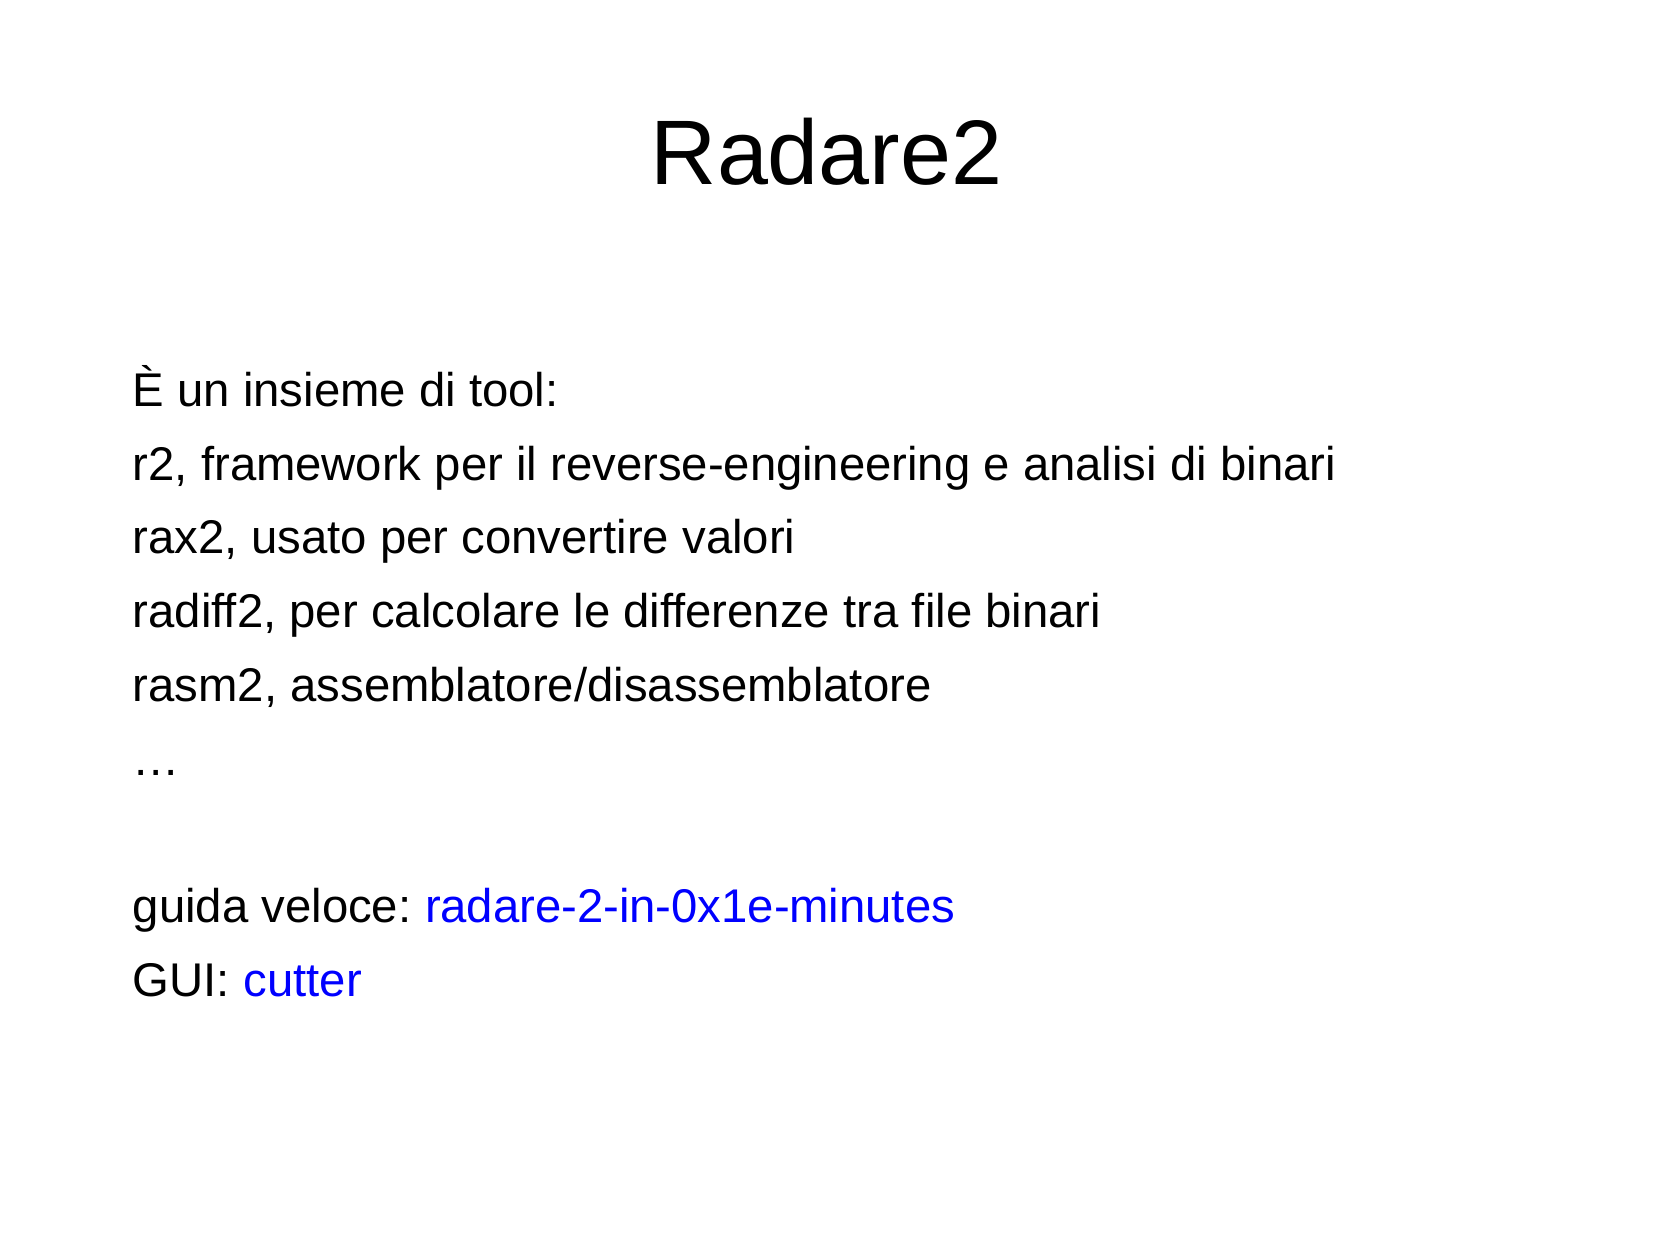

# Radare2
È un insieme di tool:
r2, framework per il reverse-engineering e analisi di binari
rax2, usato per convertire valori
radiff2, per calcolare le differenze tra file binari
rasm2, assemblatore/disassemblatore
…
guida veloce: radare-2-in-0x1e-minutes
GUI: cutter